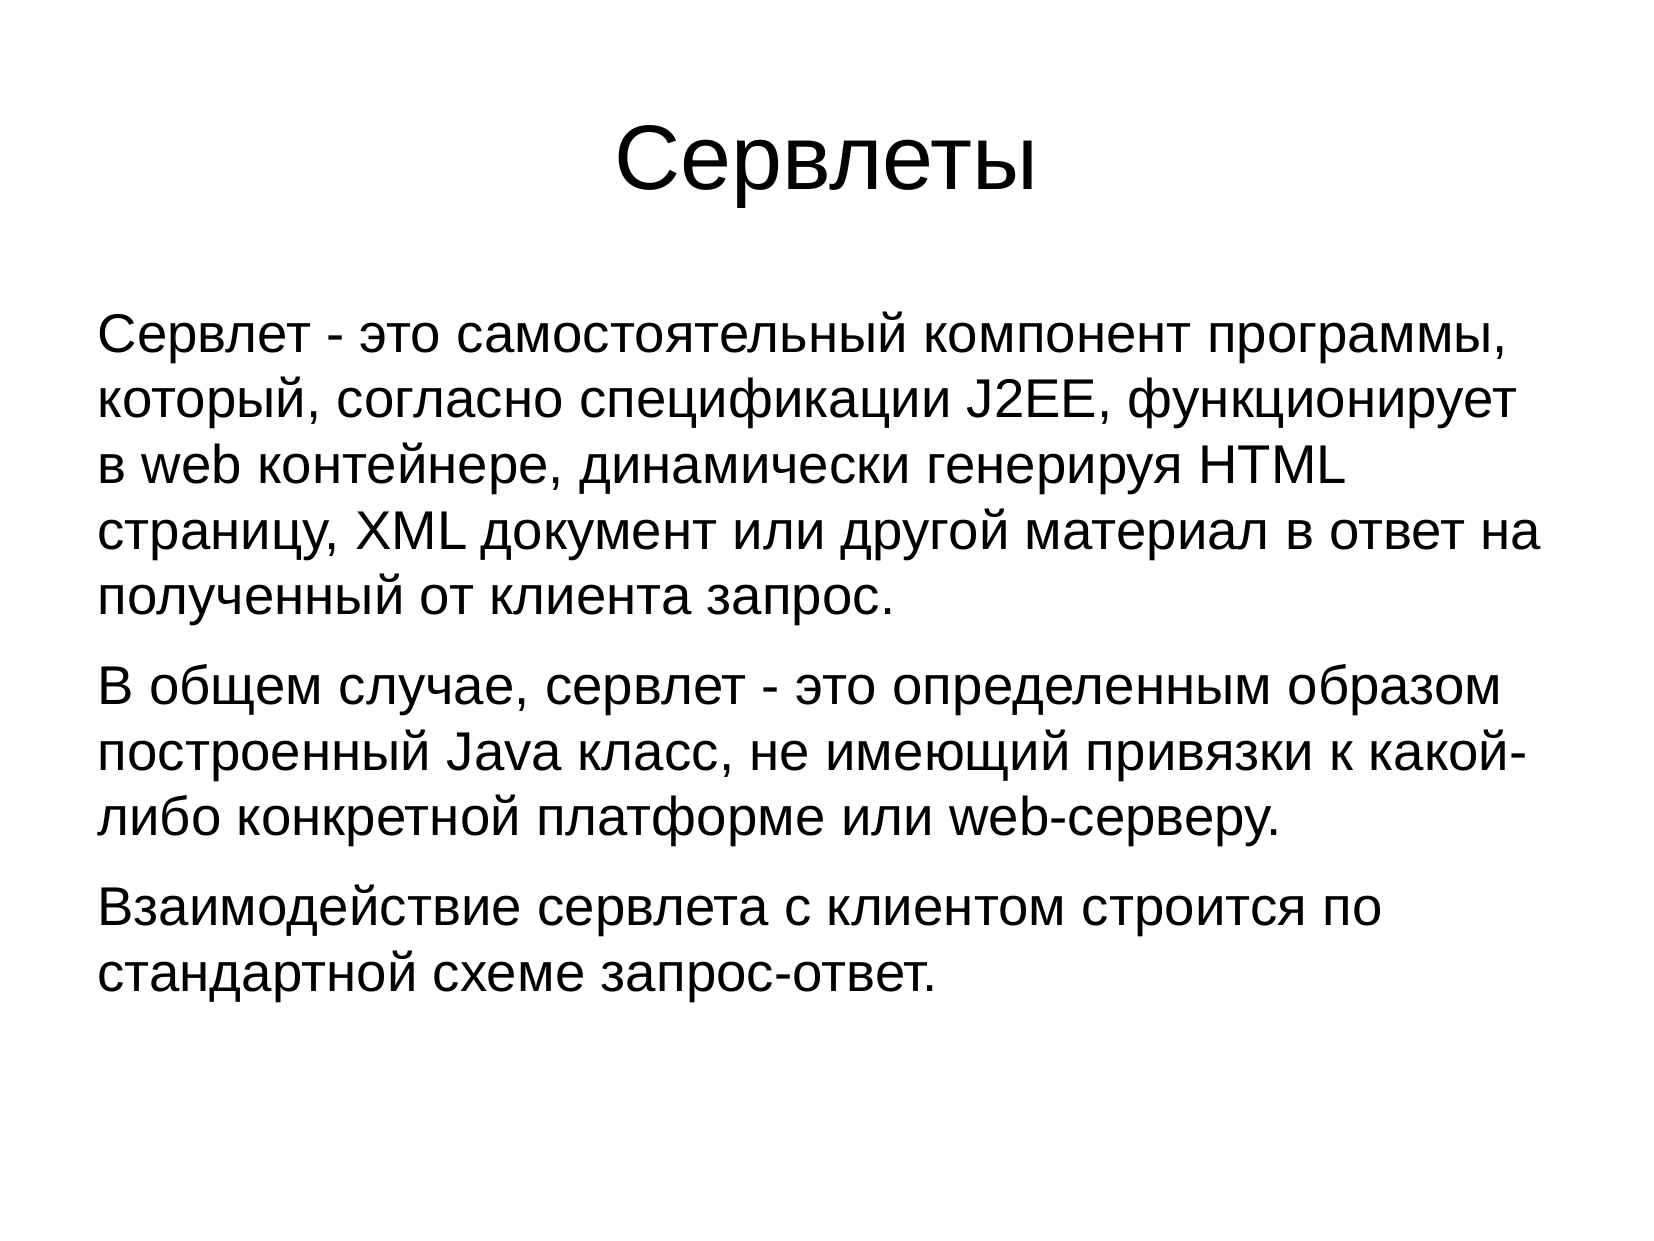

# Сервлеты
Сервлет - это самостоятельный компонент программы, который, согласно спецификации J2EE, функционирует в web контейнере, динамически генерируя HTML страницу, XML документ или другой материал в ответ на полученный от клиента запрос.
В общем случае, сервлет - это определенным образом построенный Java класс, не имеющий привязки к какой-либо конкретной платформе или web-серверу.
Взаимодействие сервлета с клиентом строится по стандартной схеме запрос-ответ.